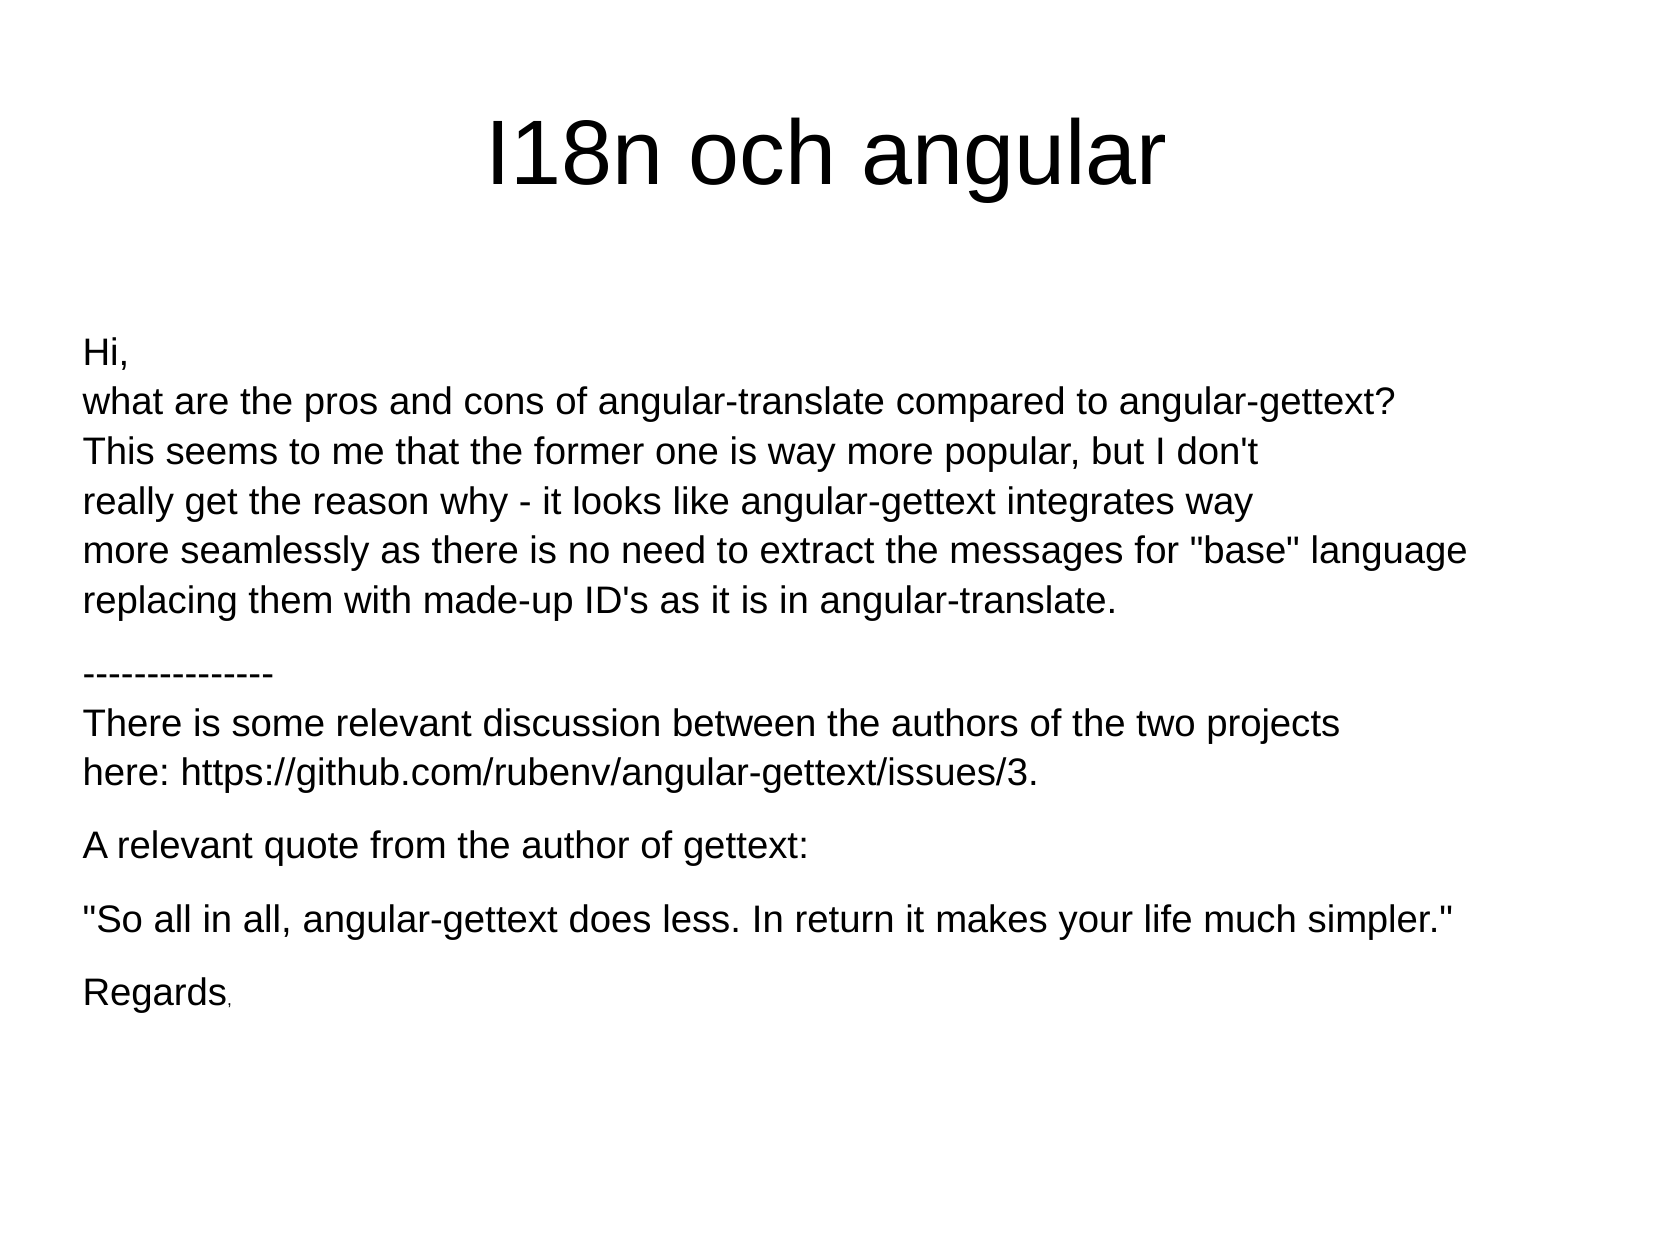

# I18n och angular
Hi,
what are the pros and cons of angular-translate compared to angular-gettext?
This seems to me that the former one is way more popular, but I don't
really get the reason why - it looks like angular-gettext integrates way
more seamlessly as there is no need to extract the messages for "base" language
replacing them with made-up ID's as it is in angular-translate.
---------------
There is some relevant discussion between the authors of the two projects
here: https://github.com/rubenv/angular-gettext/issues/3.
A relevant quote from the author of gettext:
"So all in all, angular-gettext does less. In return it makes your life much simpler."
Regards,